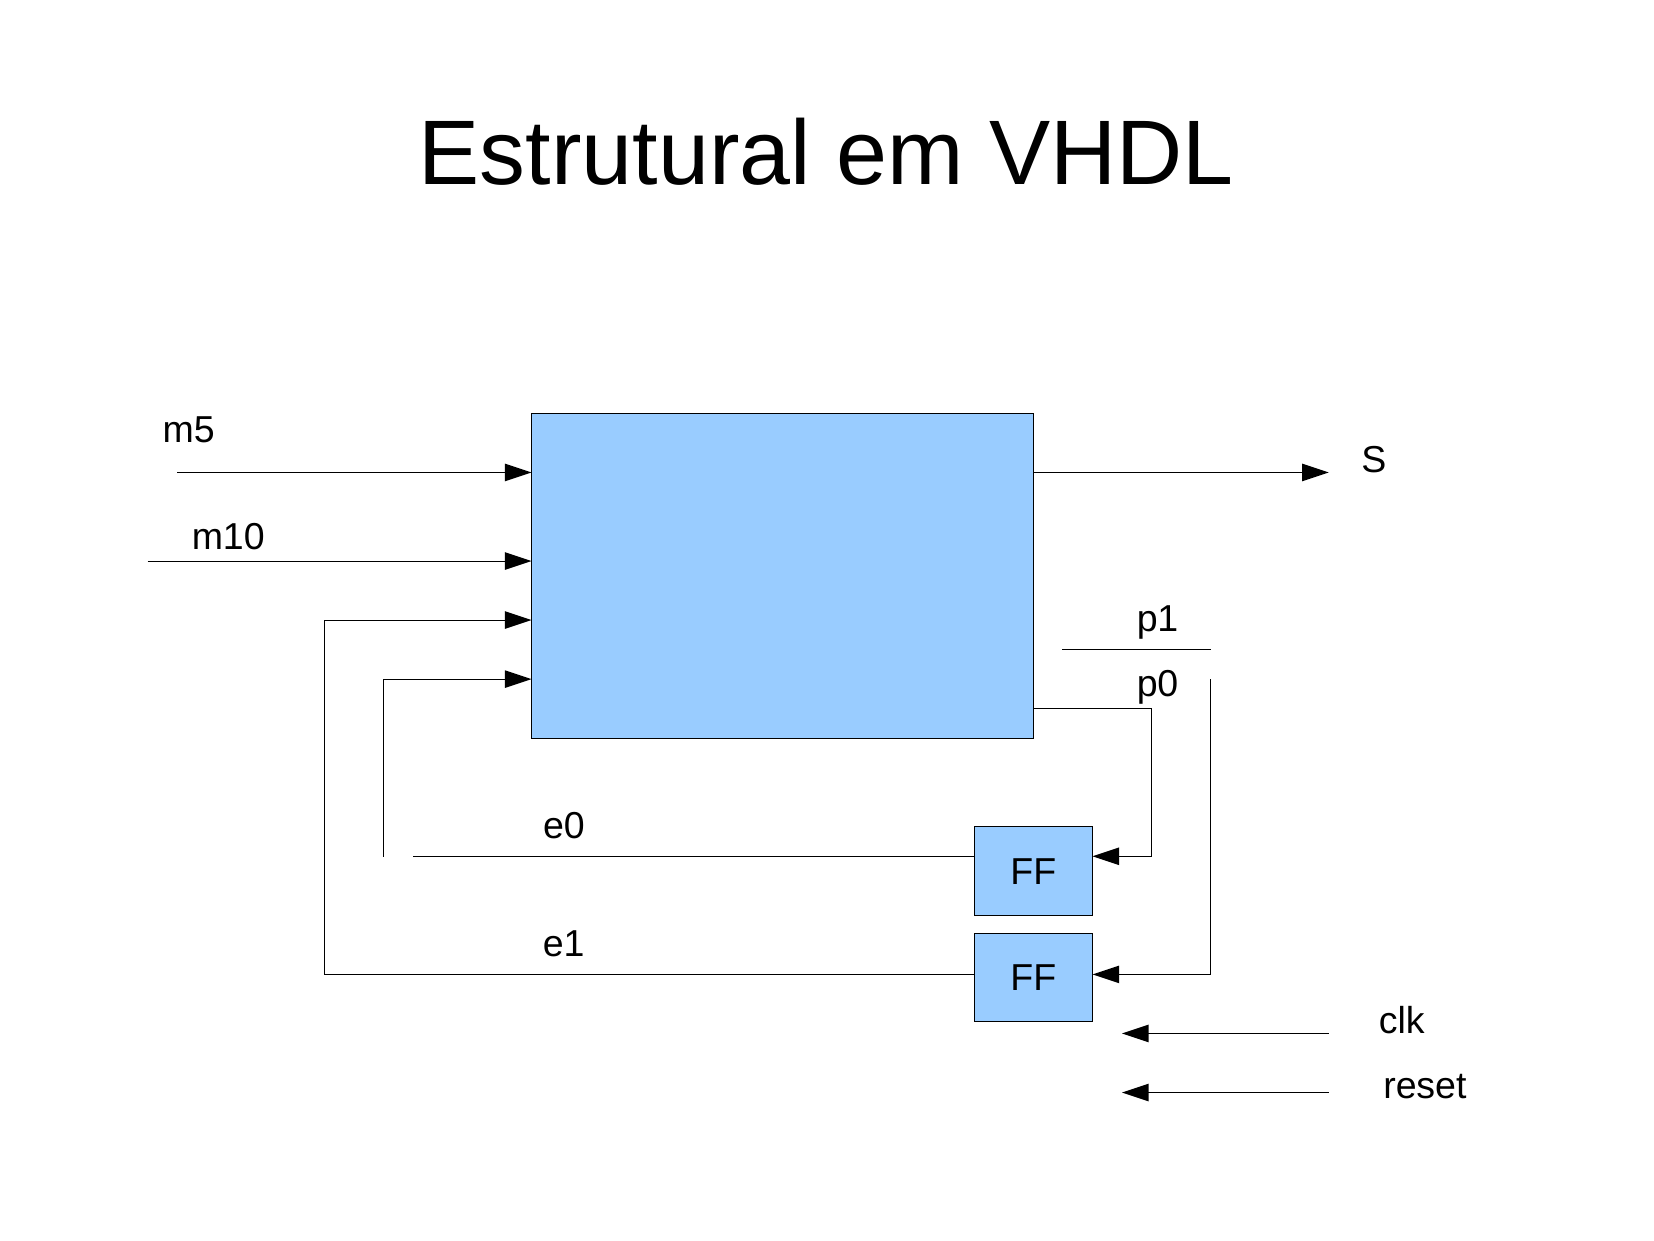

# Estrutural em VHDL
m5
S
m10
p1
p0
e0
FF
e1
FF
clk
reset